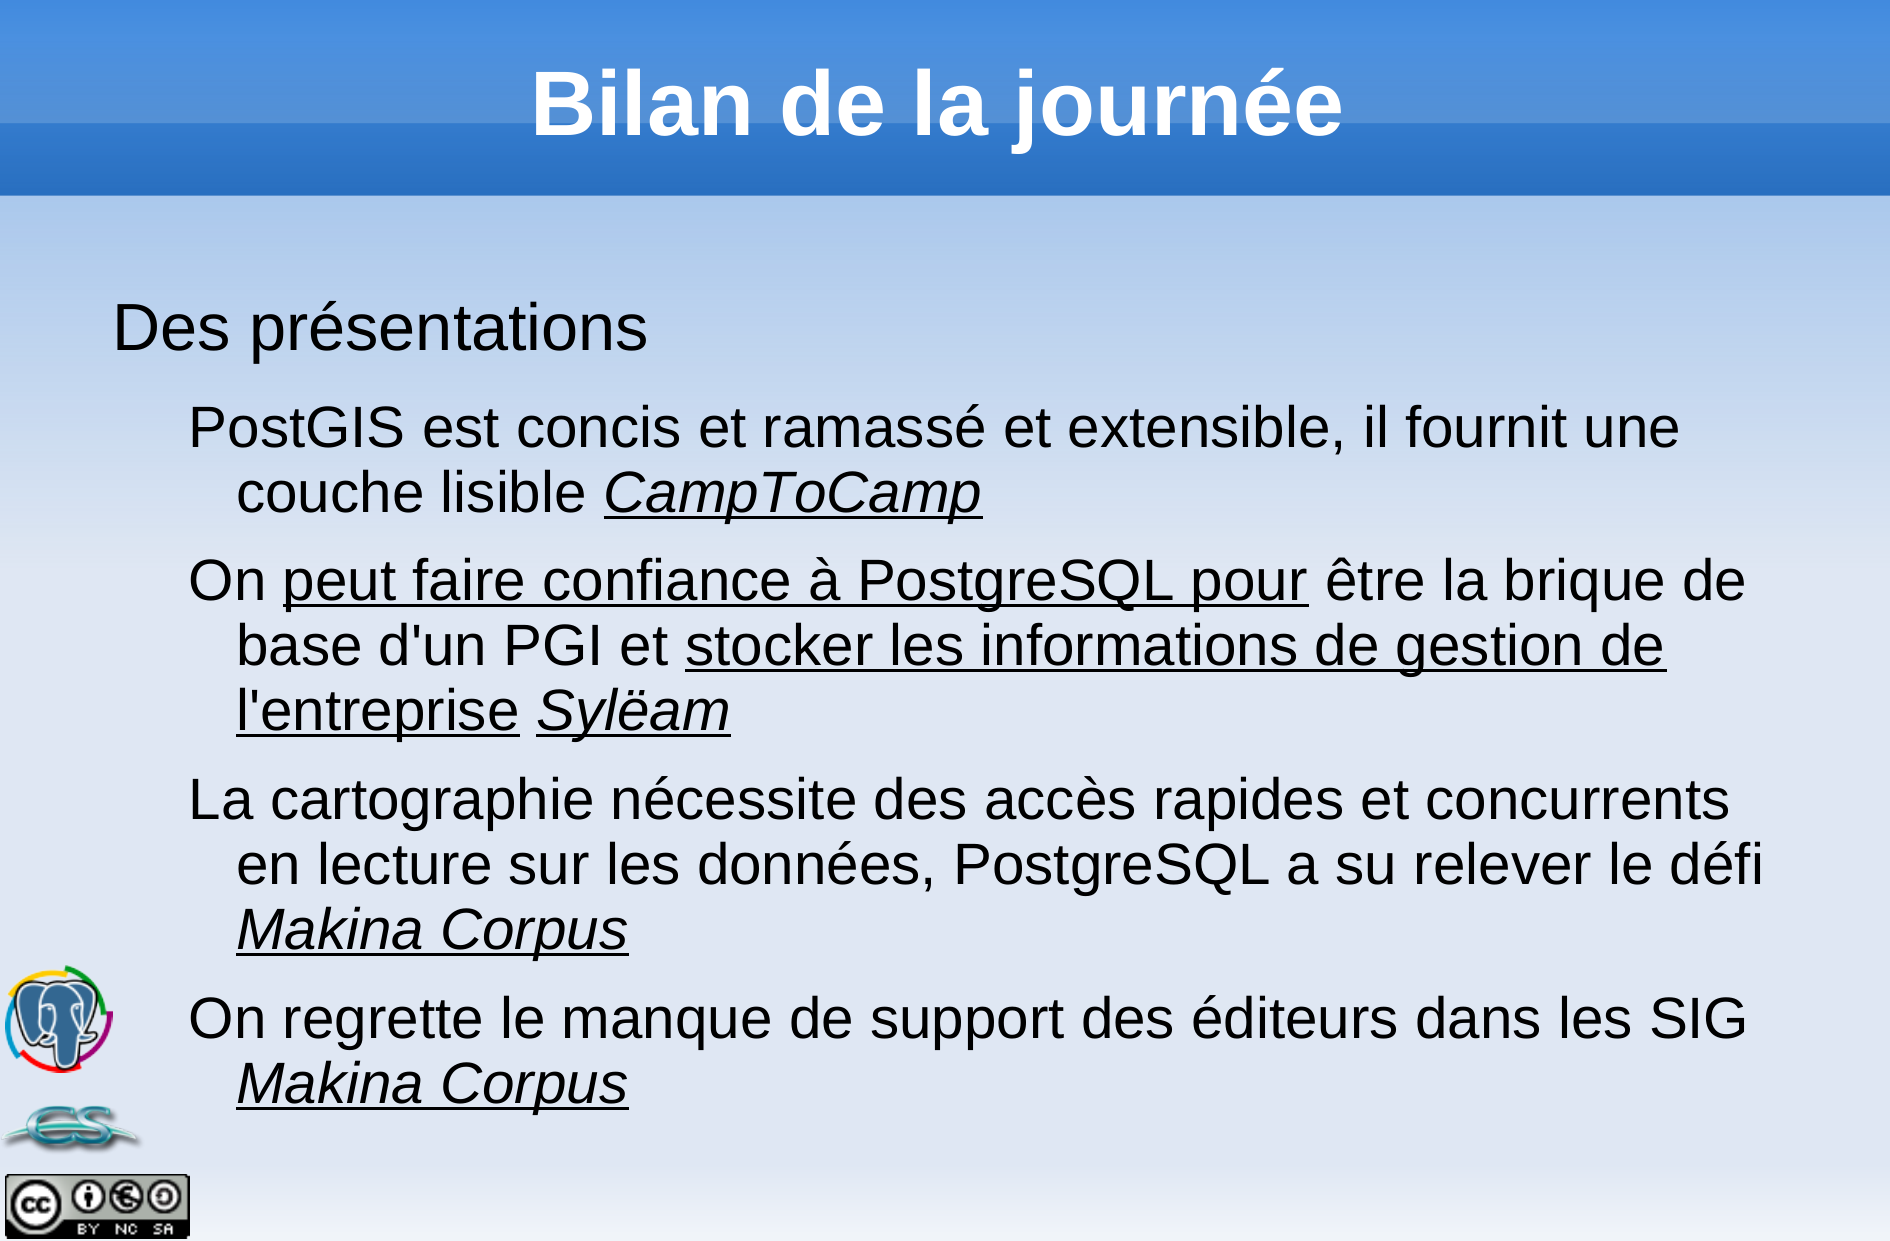

# Bilan de la journée
Des présentations
PostGIS est concis et ramassé et extensible, il fournit une couche lisible CampToCamp
On peut faire confiance à PostgreSQL pour être la brique de base d'un PGI et stocker les informations de gestion de l'entreprise Sylëam
La cartographie nécessite des accès rapides et concurrents en lecture sur les données, PostgreSQL a su relever le défi Makina Corpus
On regrette le manque de support des éditeurs dans les SIG Makina Corpus